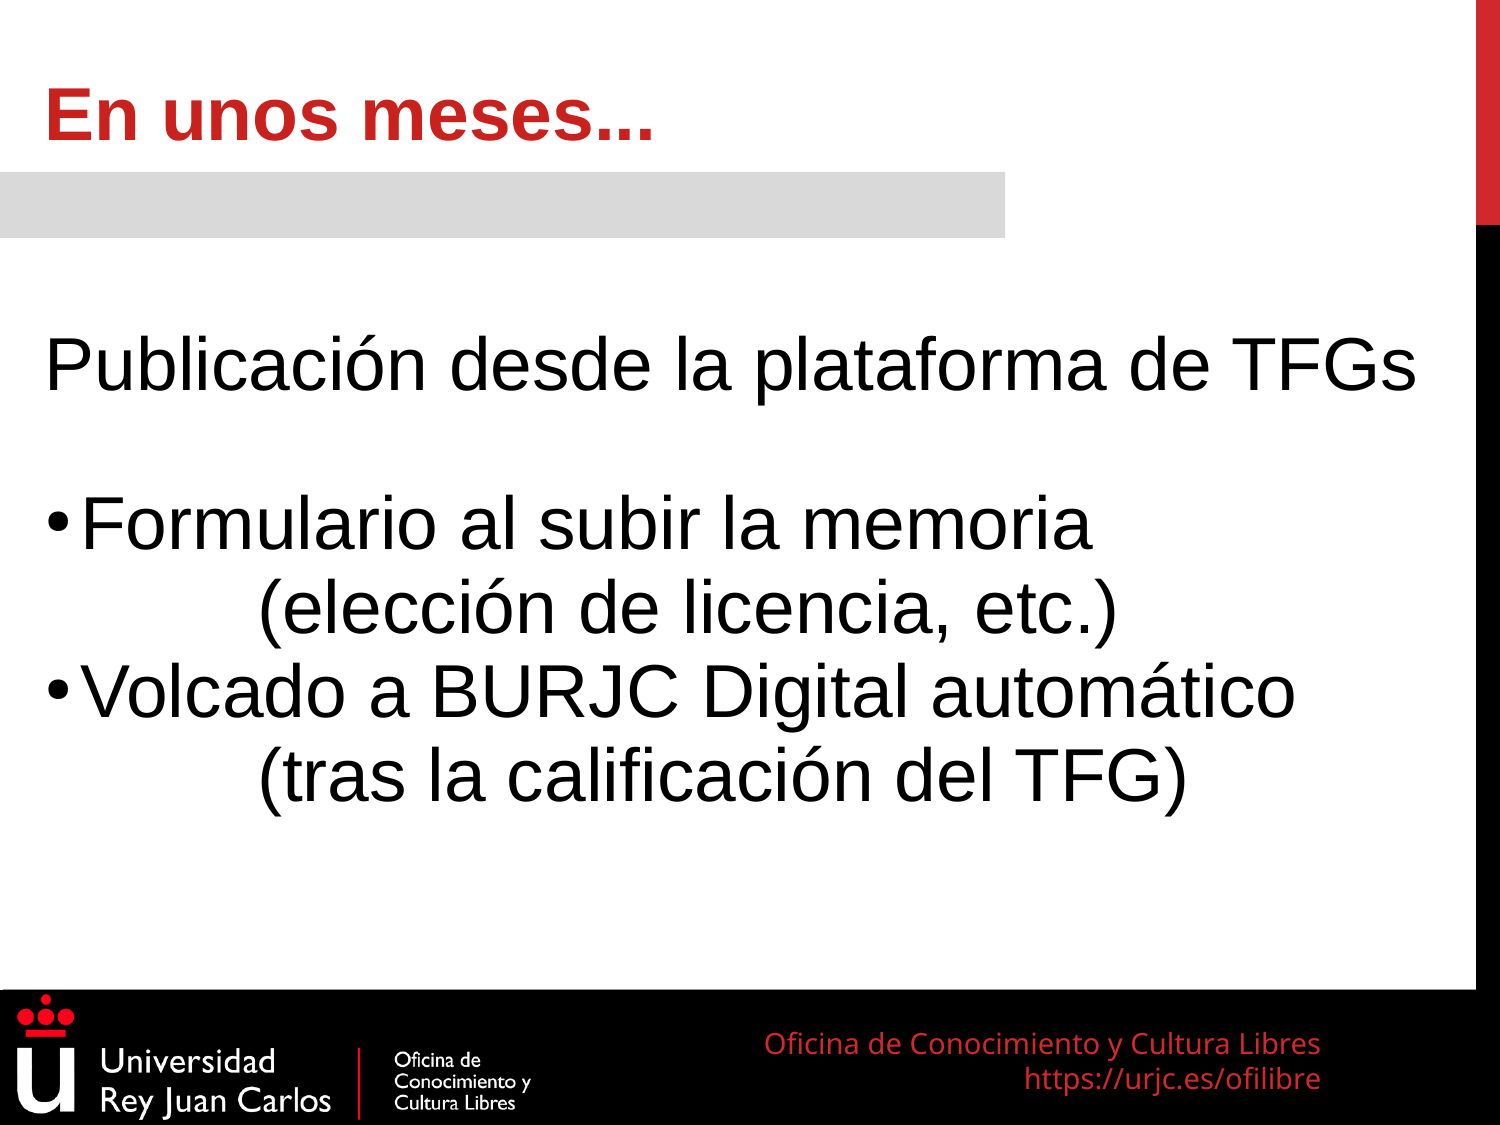

#
En unos meses...
Publicación desde la plataforma de TFGs
Formulario al subir la memoria
(elección de licencia, etc.)
Volcado a BURJC Digital automático
(tras la calificación del TFG)